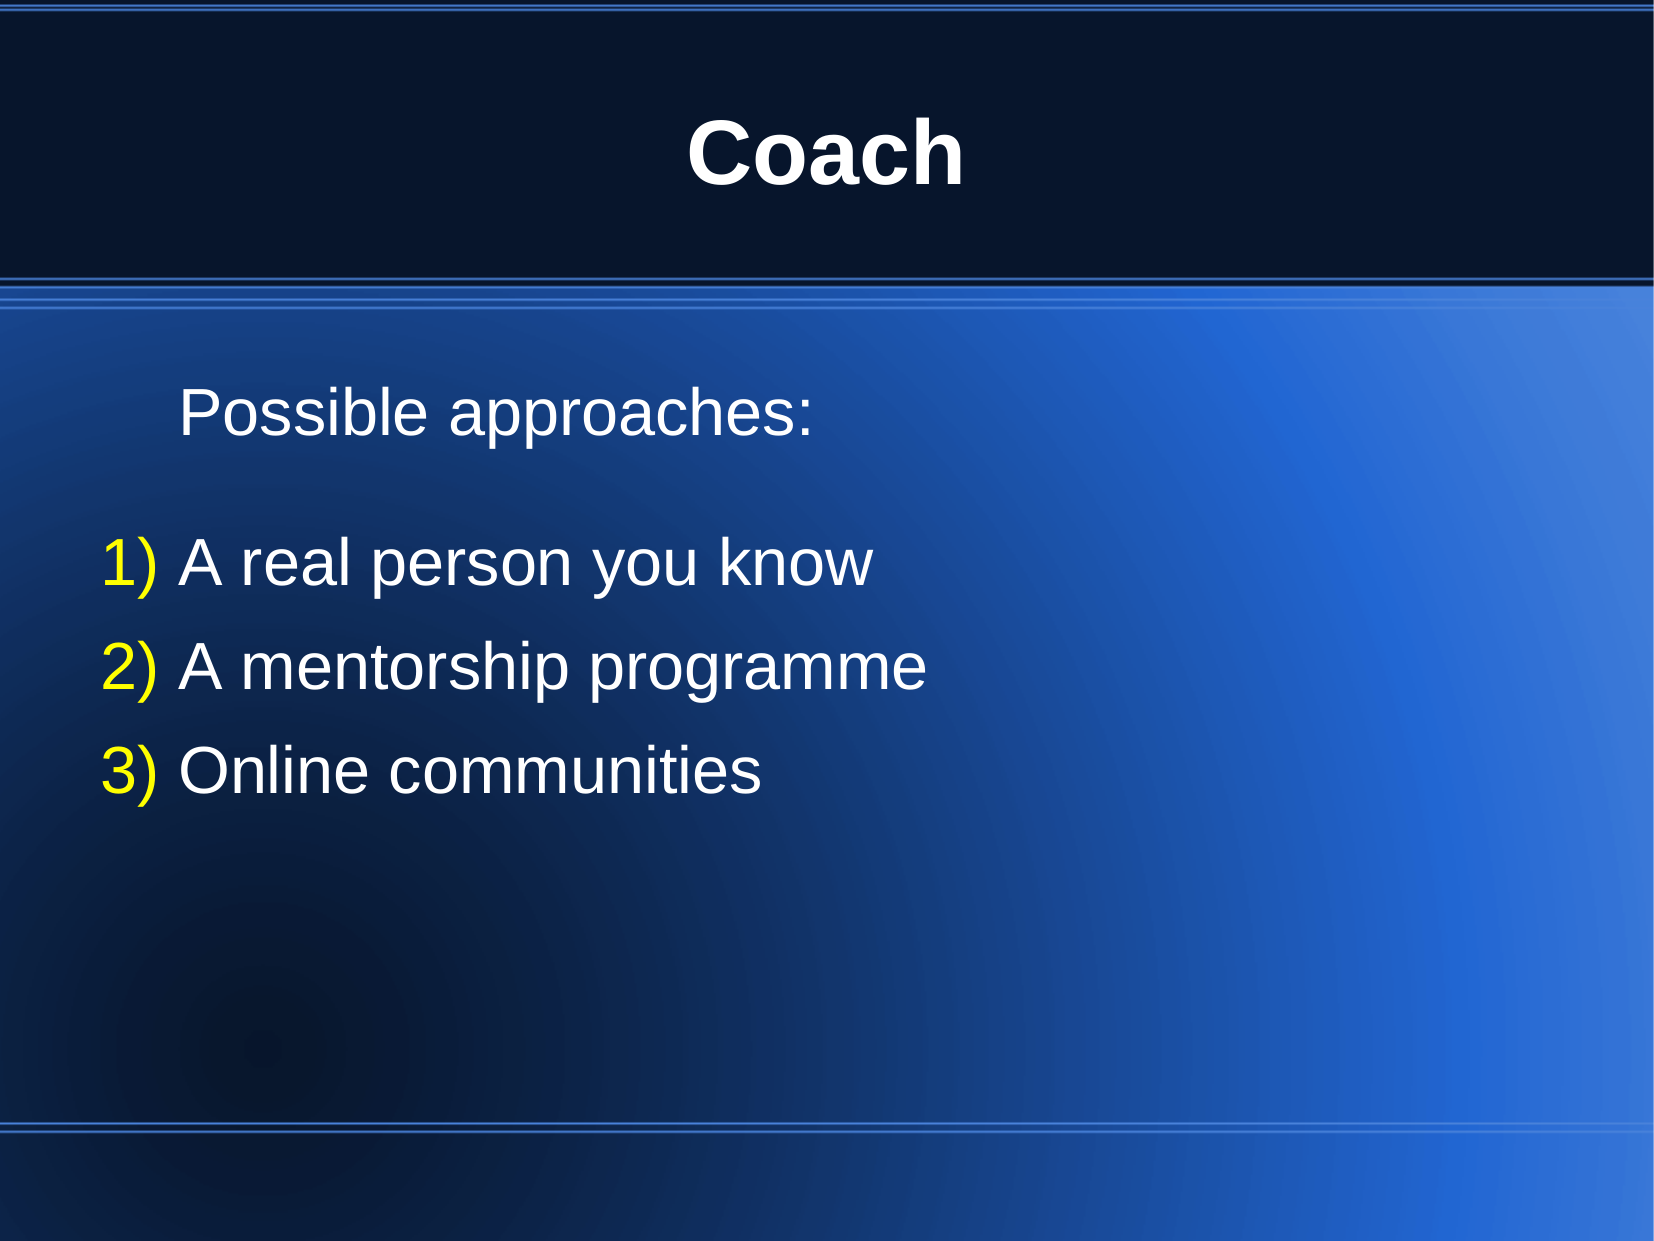

# Coach
 Possible approaches:
 A real person you know
 A mentorship programme
 Online communities